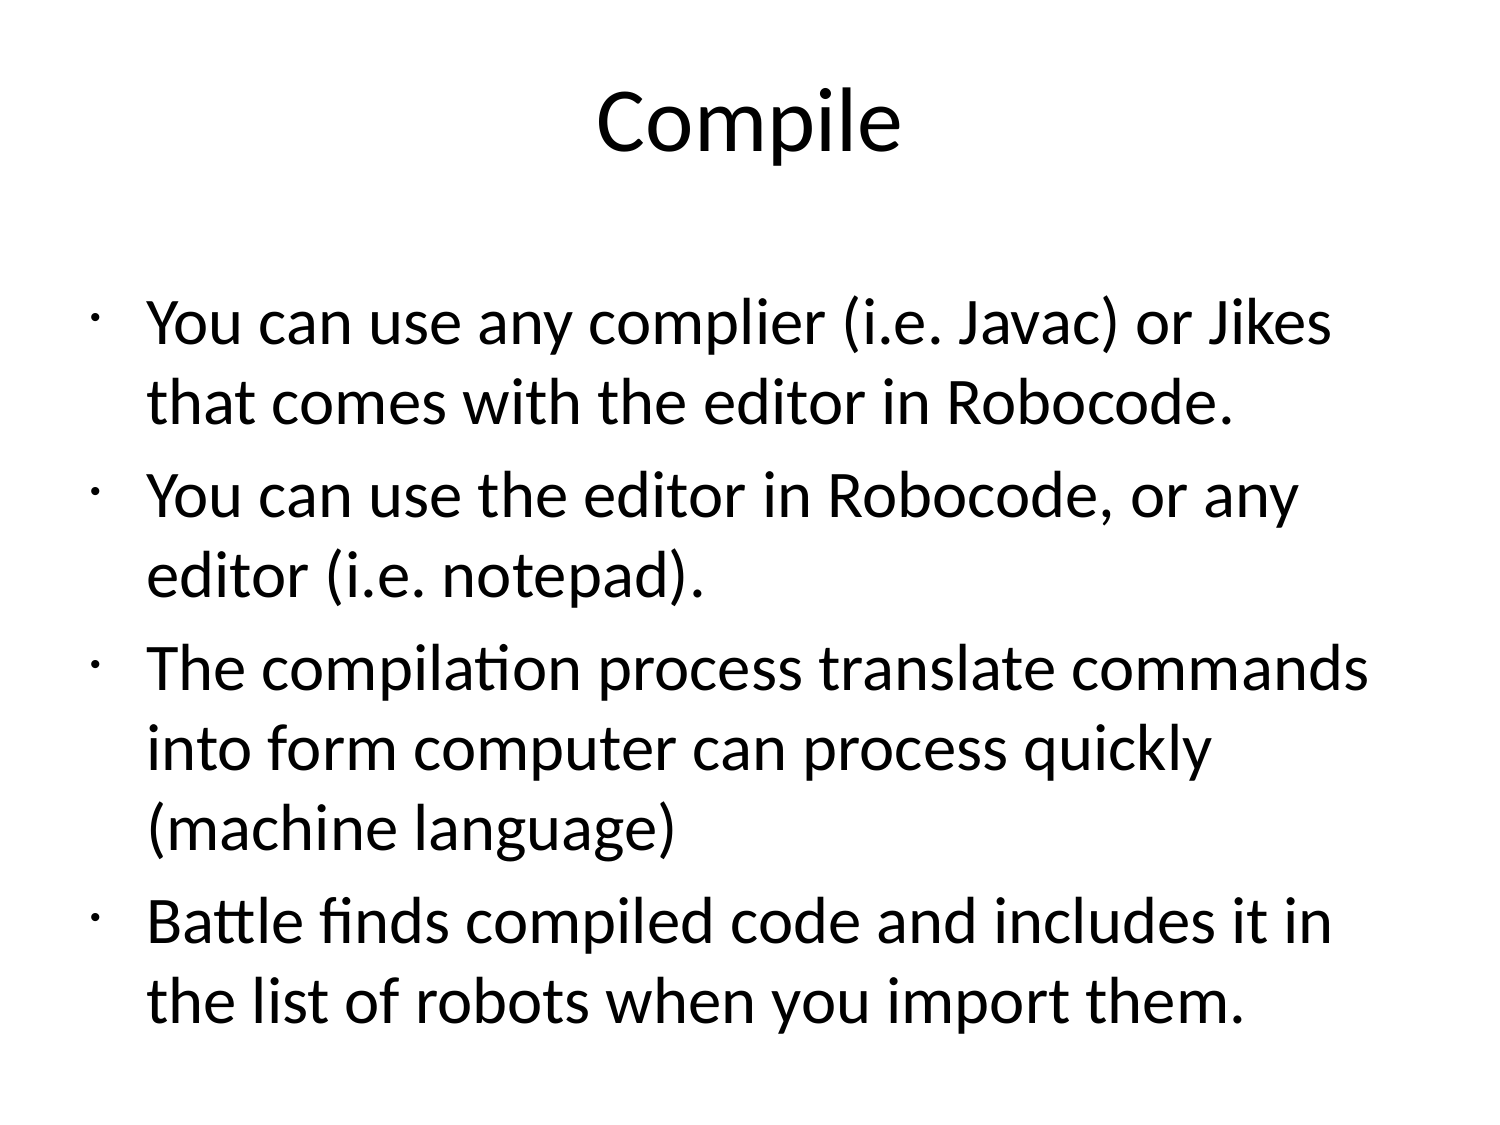

# Compile
You can use any complier (i.e. Javac) or Jikes that comes with the editor in Robocode.
You can use the editor in Robocode, or any editor (i.e. notepad).
The compilation process translate commands into form computer can process quickly (machine language)
Battle finds compiled code and includes it in the list of robots when you import them.